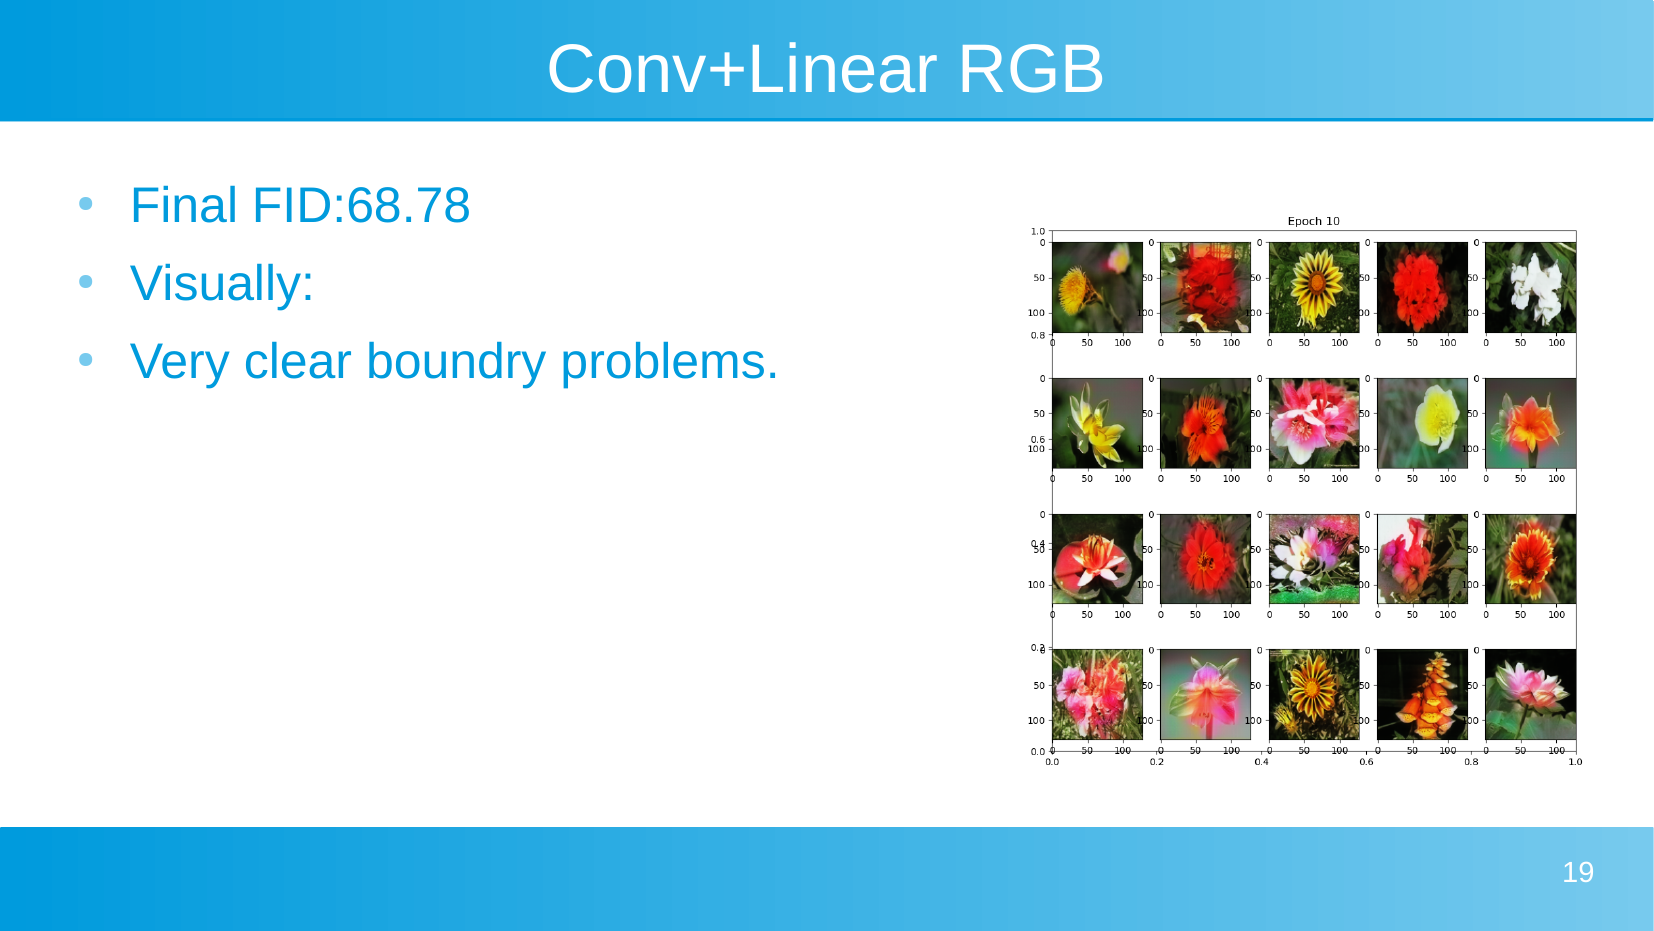

# Conv+Linear RGB
Final FID:68.78
Visually:
Very clear boundry problems.
19